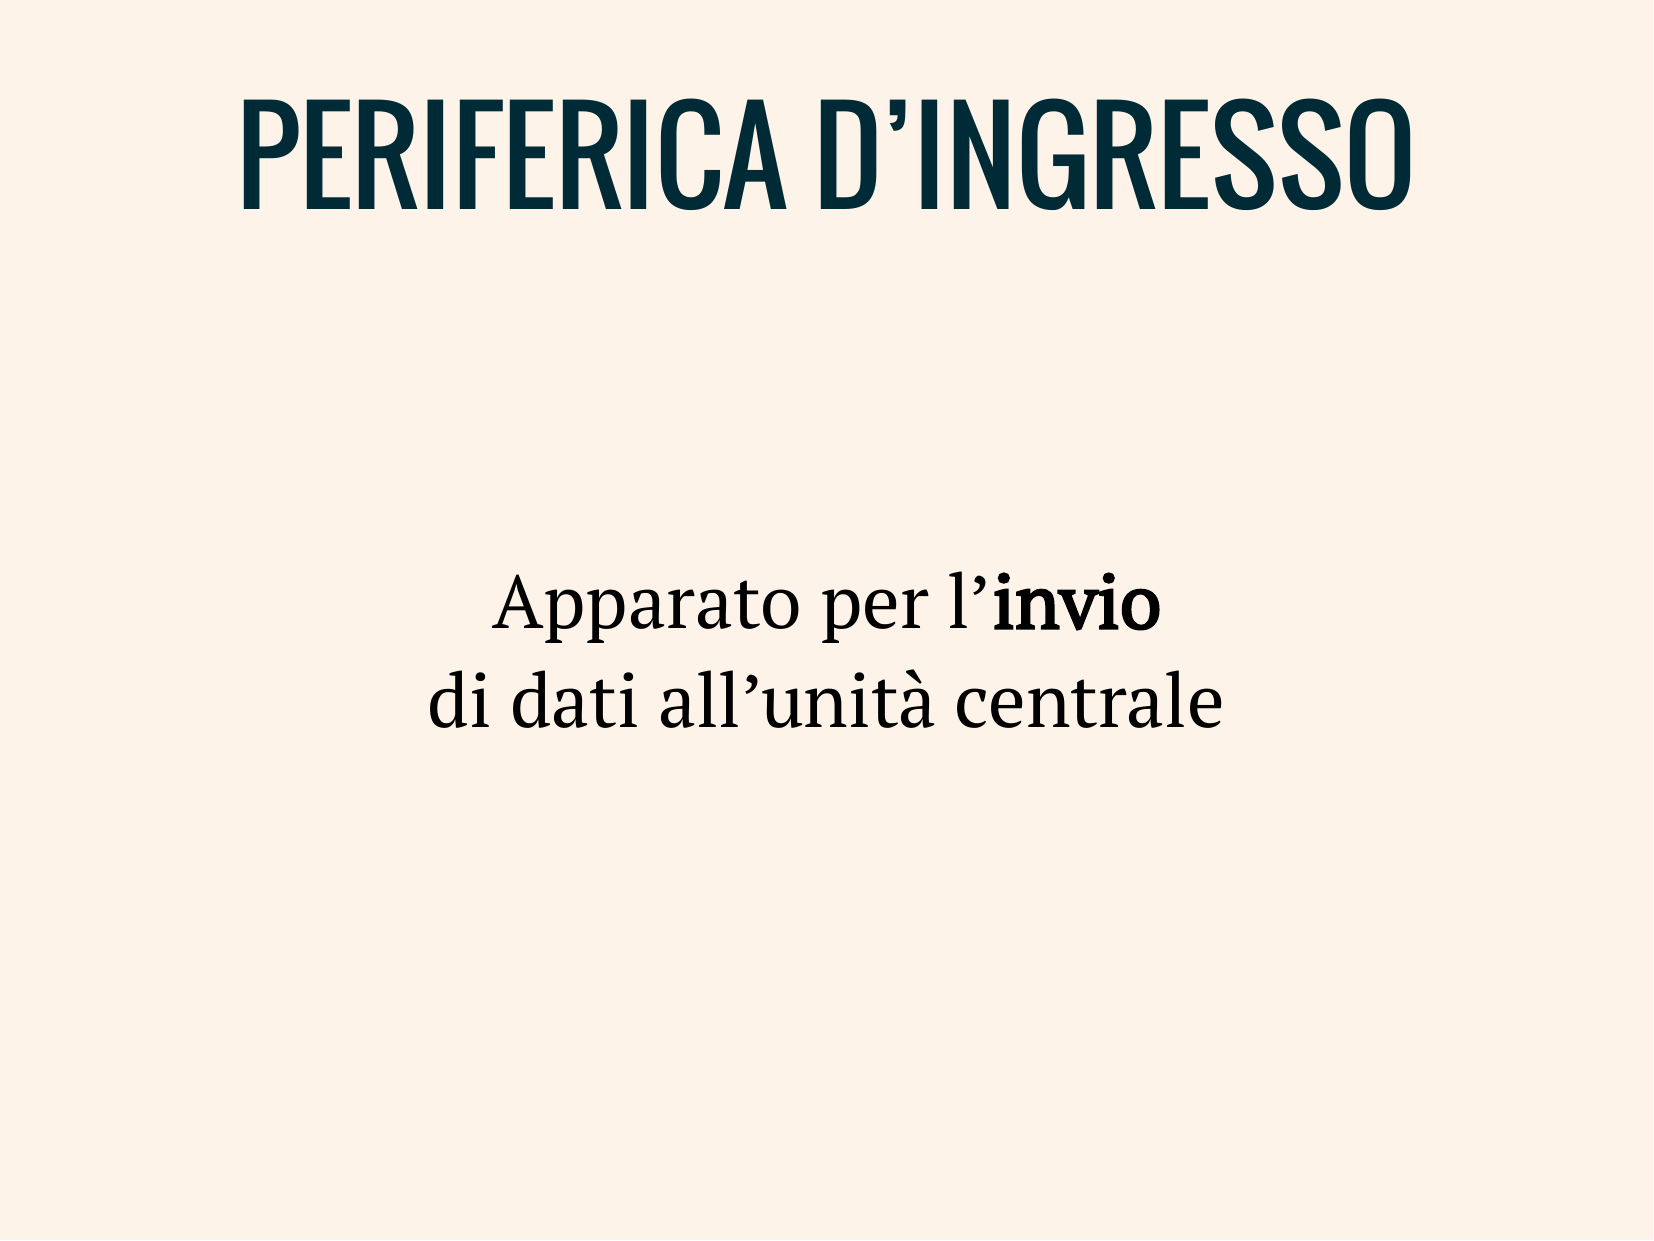

# Periferica d’ingresso
Apparato per l’invio
di dati all’unità centrale